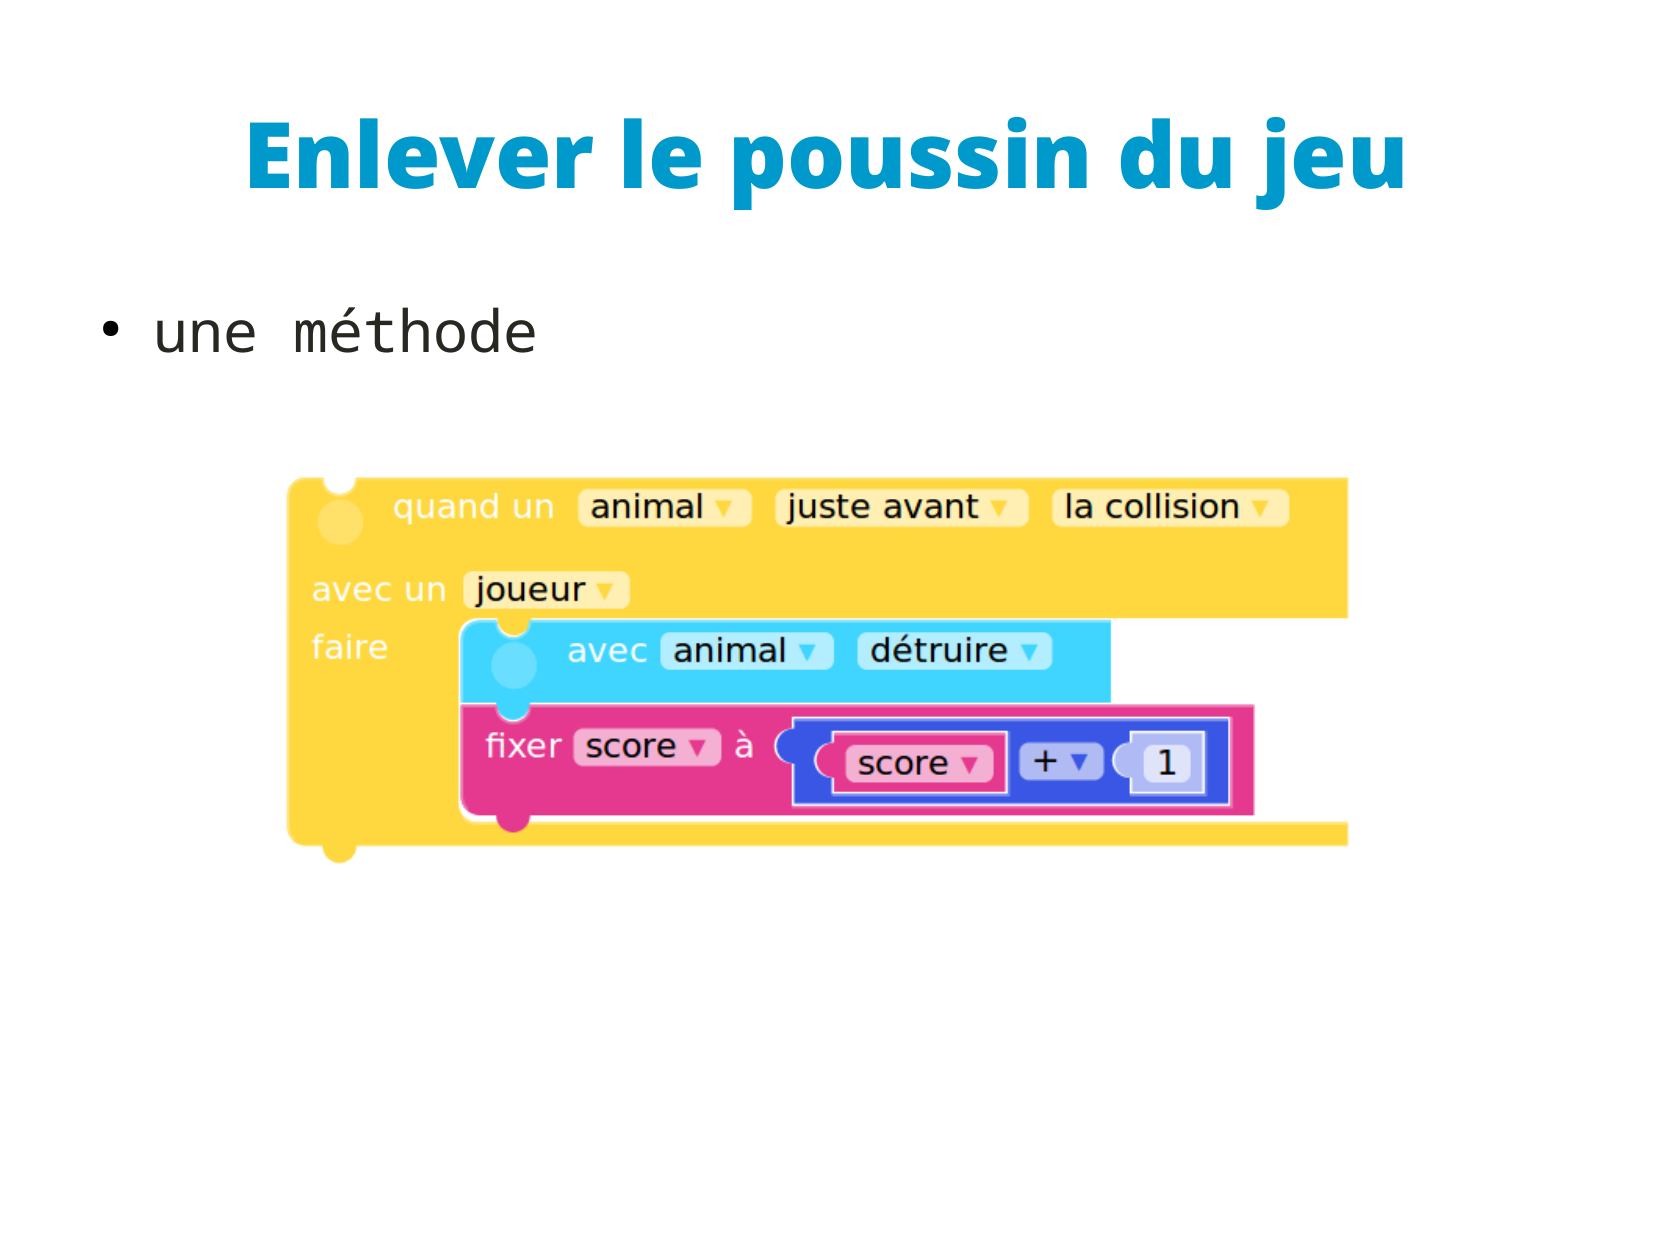

# Enlever le poussin du jeu
une méthode